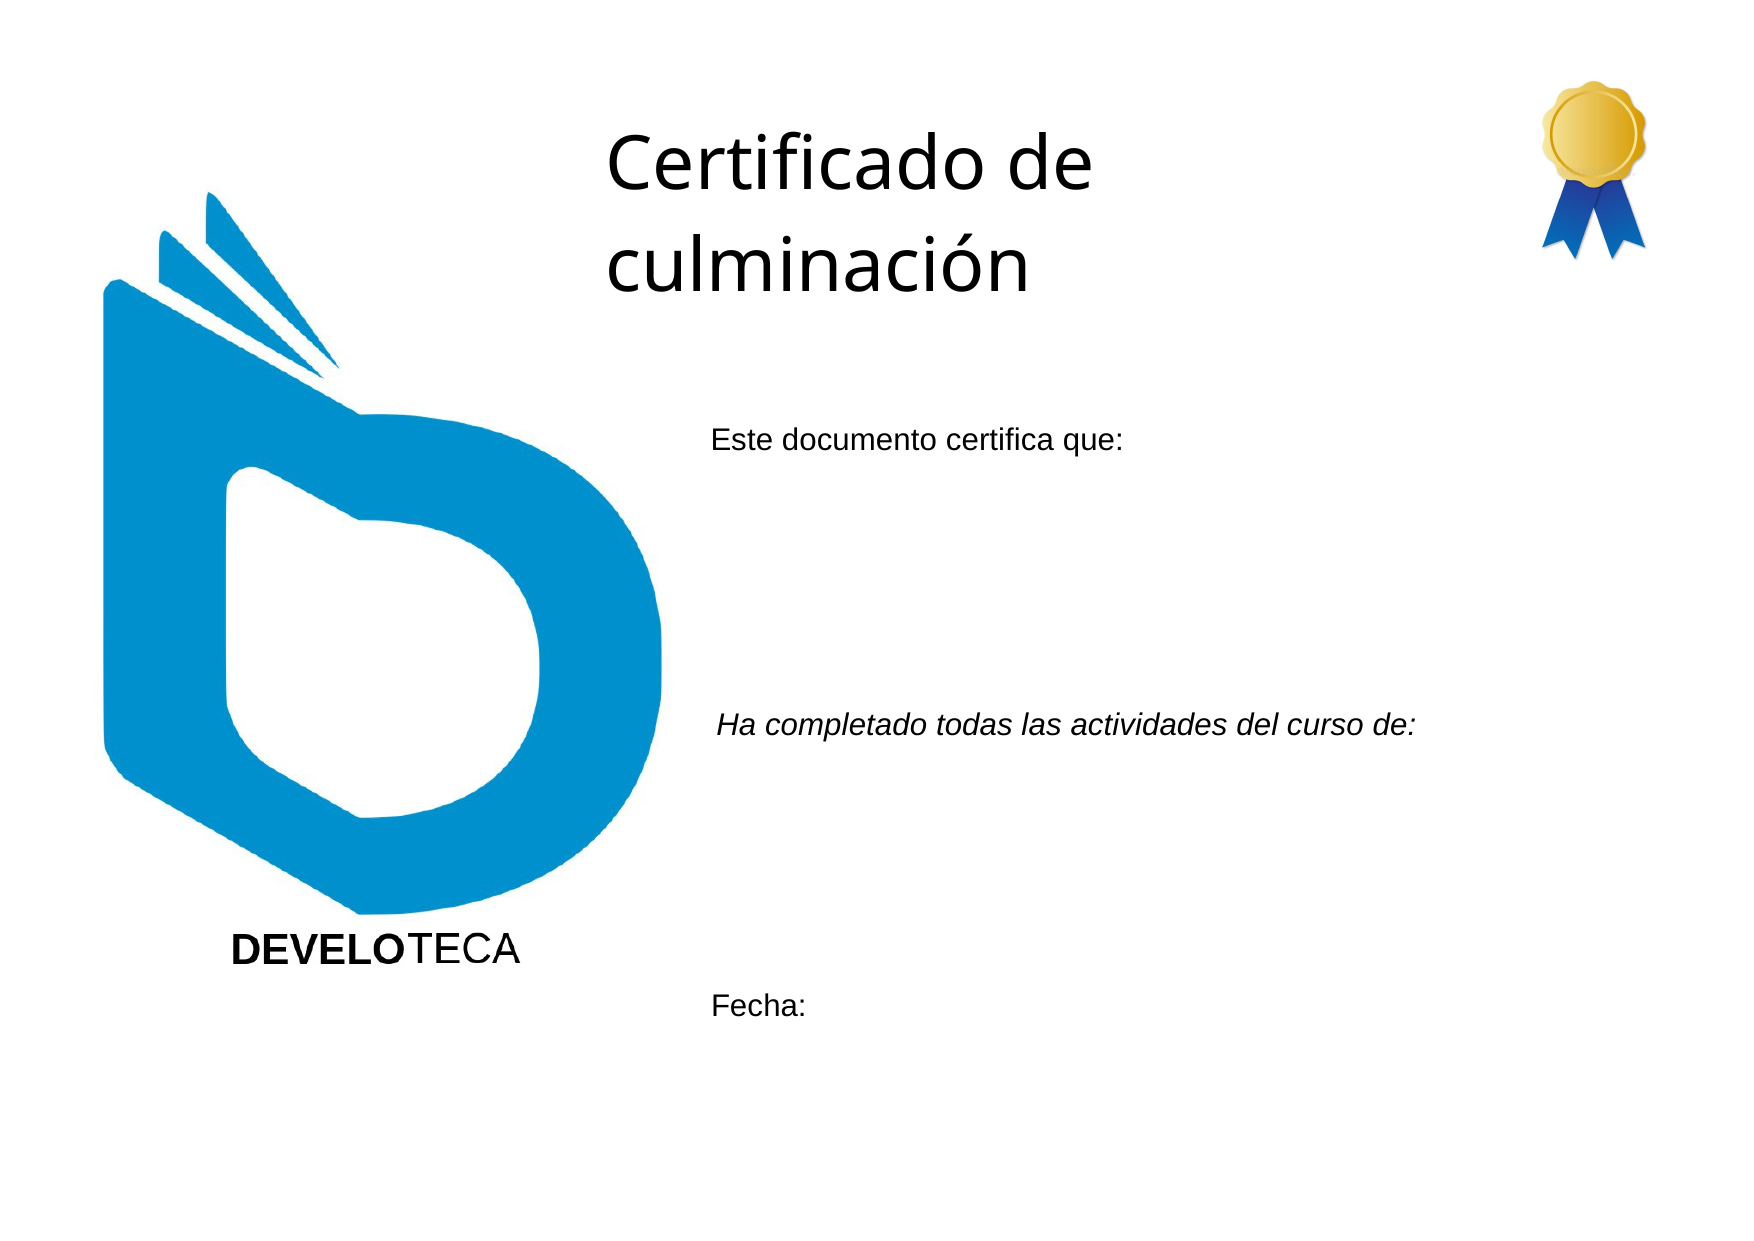

Certificado de culminación
Este documento certifica que:
Ha completado todas las actividades del curso de:
Fecha: